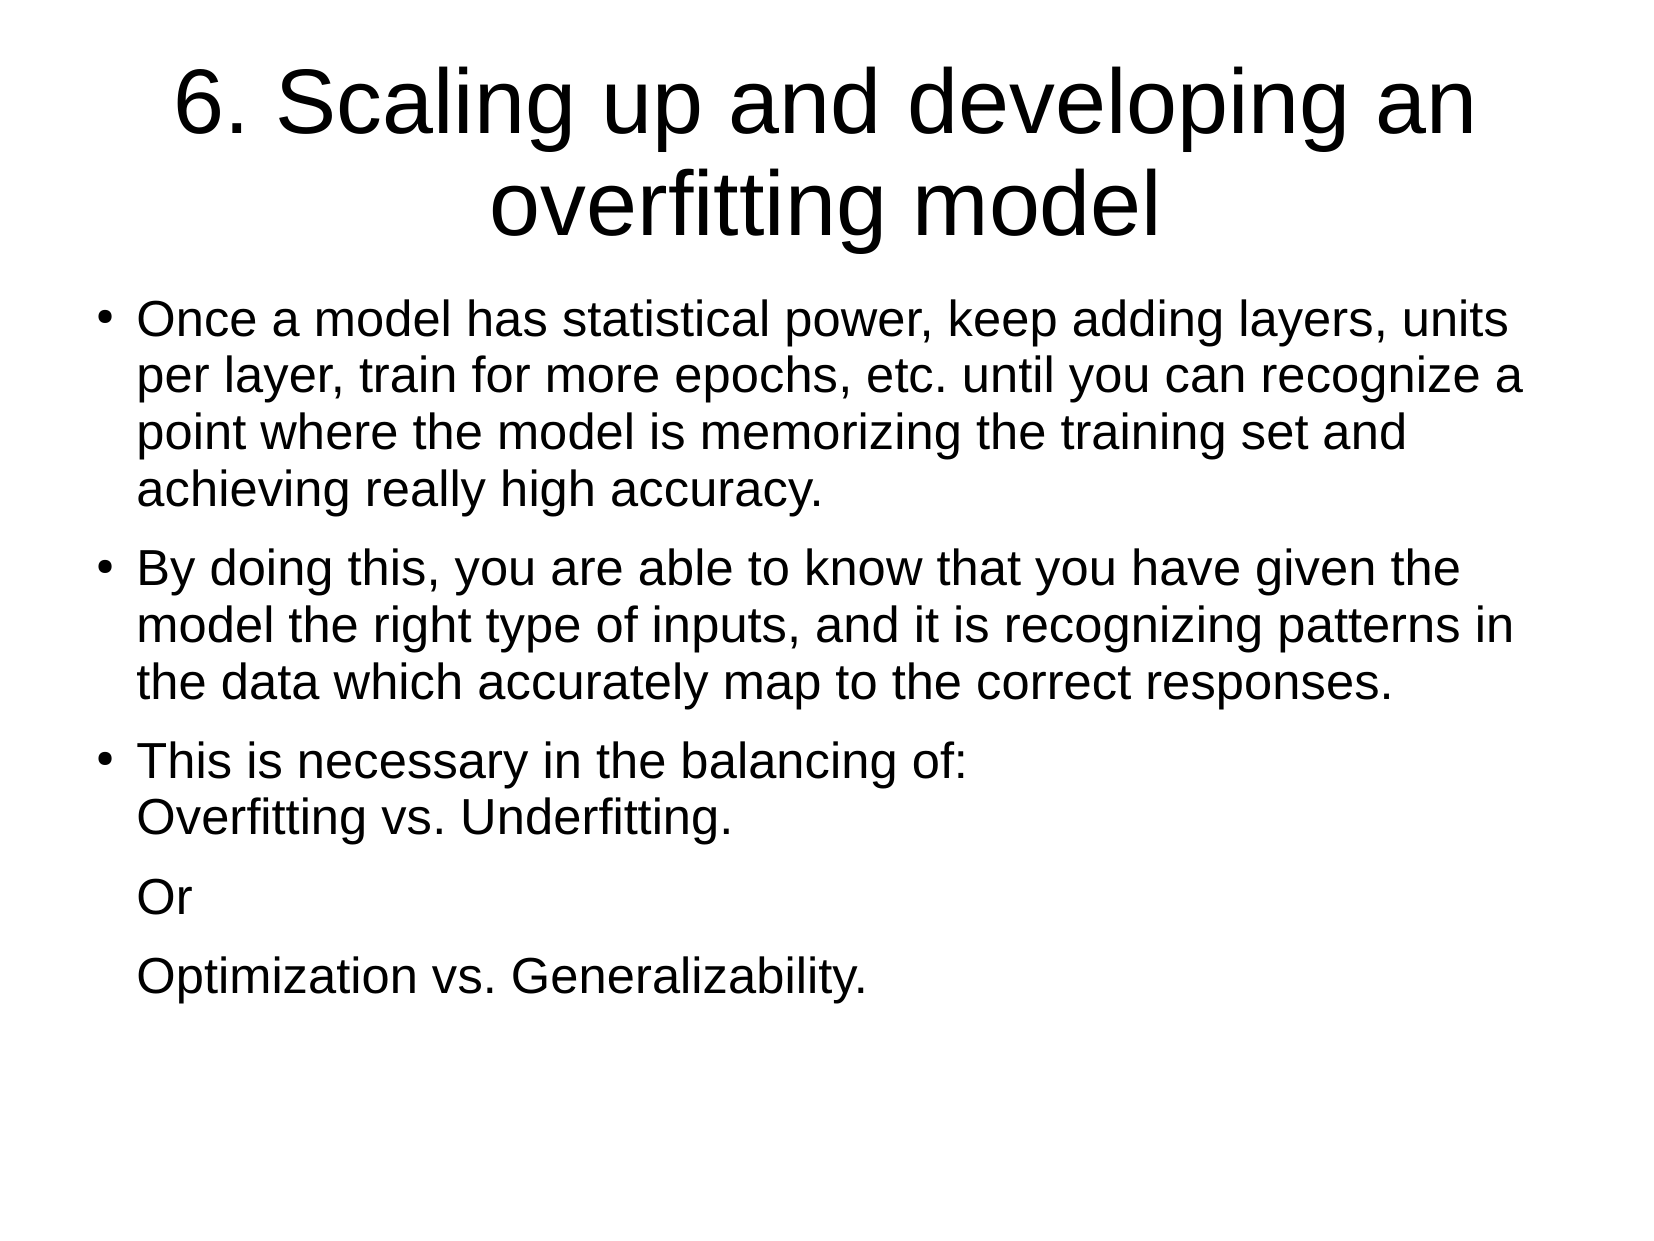

# 6. Scaling up and developing an overfitting model
Once a model has statistical power, keep adding layers, units per layer, train for more epochs, etc. until you can recognize a point where the model is memorizing the training set and achieving really high accuracy.
By doing this, you are able to know that you have given the model the right type of inputs, and it is recognizing patterns in the data which accurately map to the correct responses.
This is necessary in the balancing of:
Overfitting vs. Underfitting.
Or
Optimization vs. Generalizability.